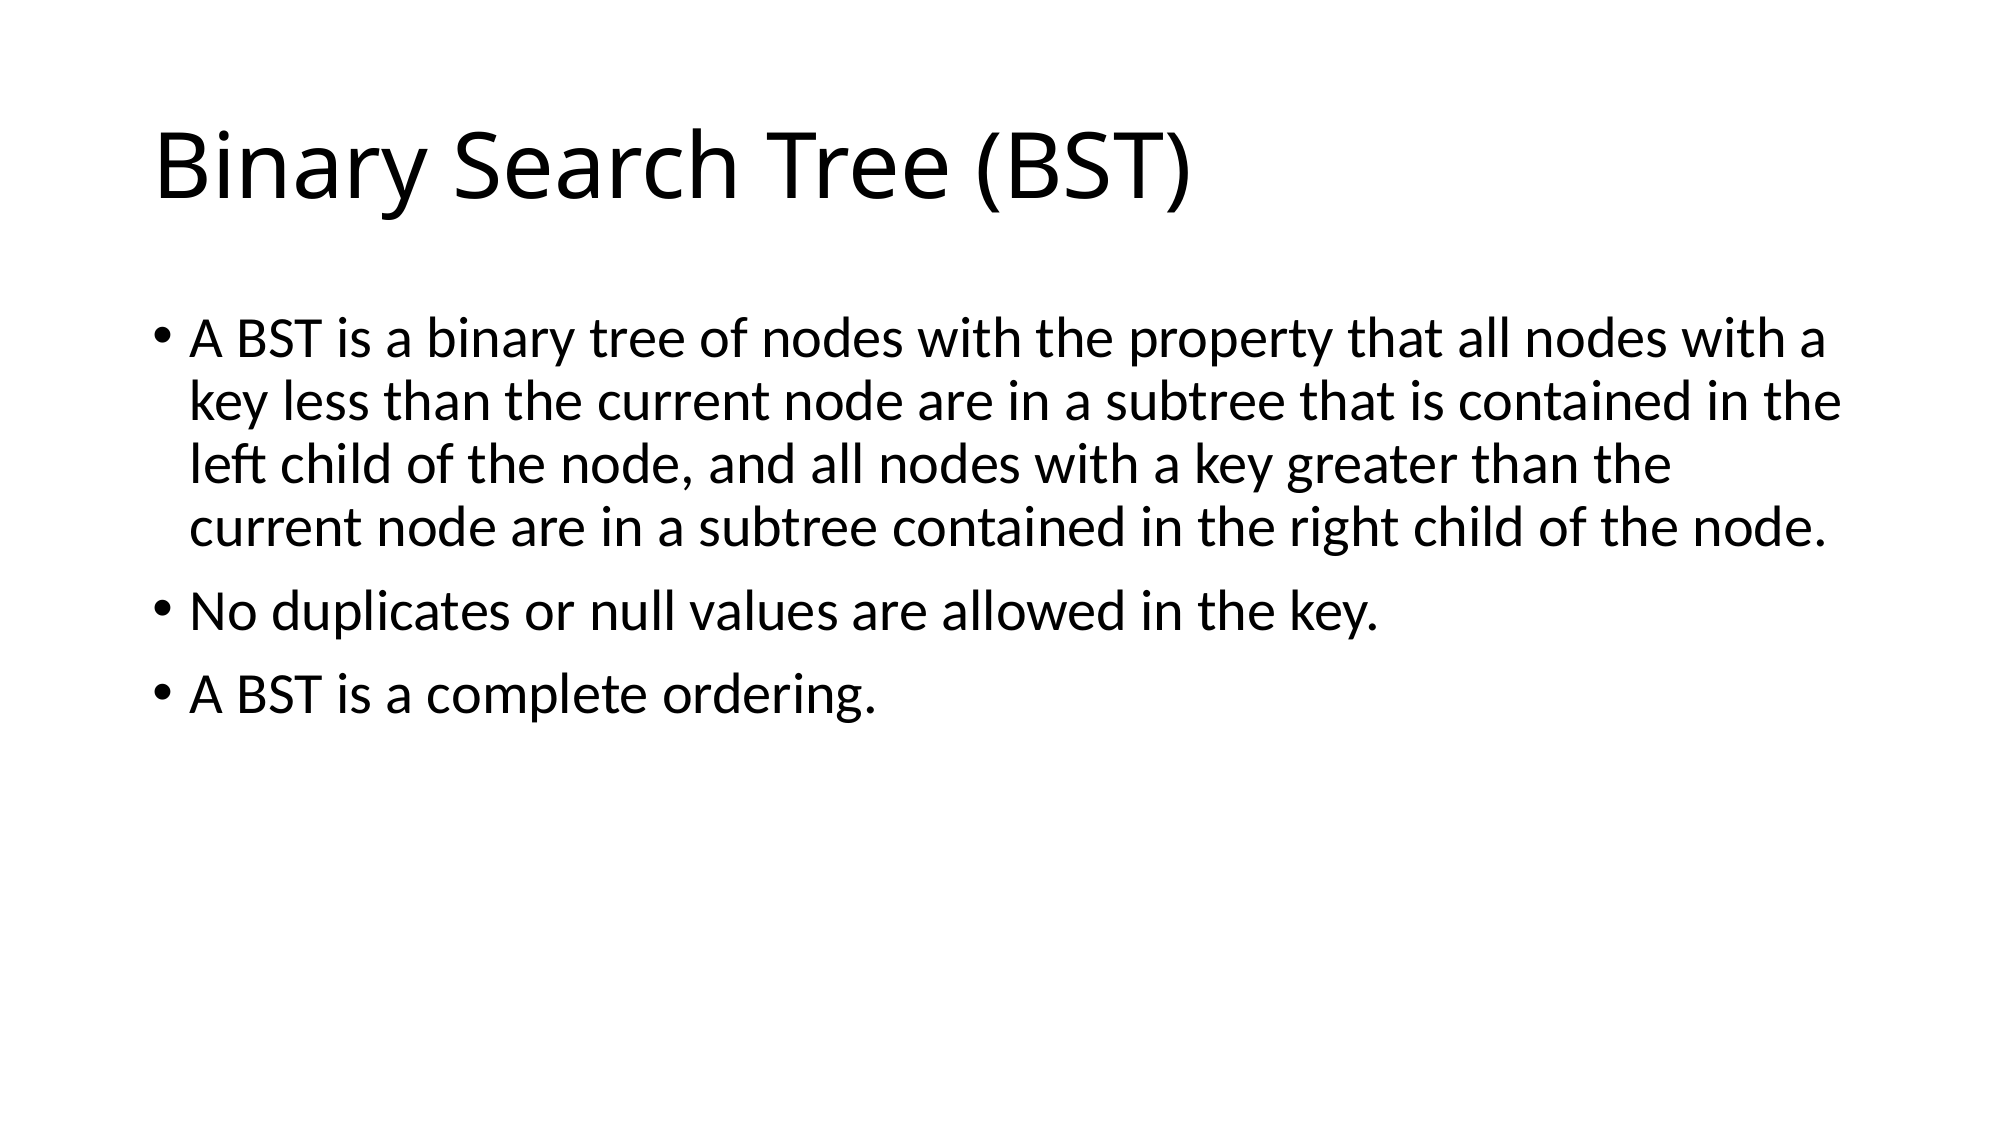

# Binary Search Tree (BST)
A BST is a binary tree of nodes with the property that all nodes with a key less than the current node are in a subtree that is contained in the left child of the node, and all nodes with a key greater than the current node are in a subtree contained in the right child of the node.
No duplicates or null values are allowed in the key.
A BST is a complete ordering.